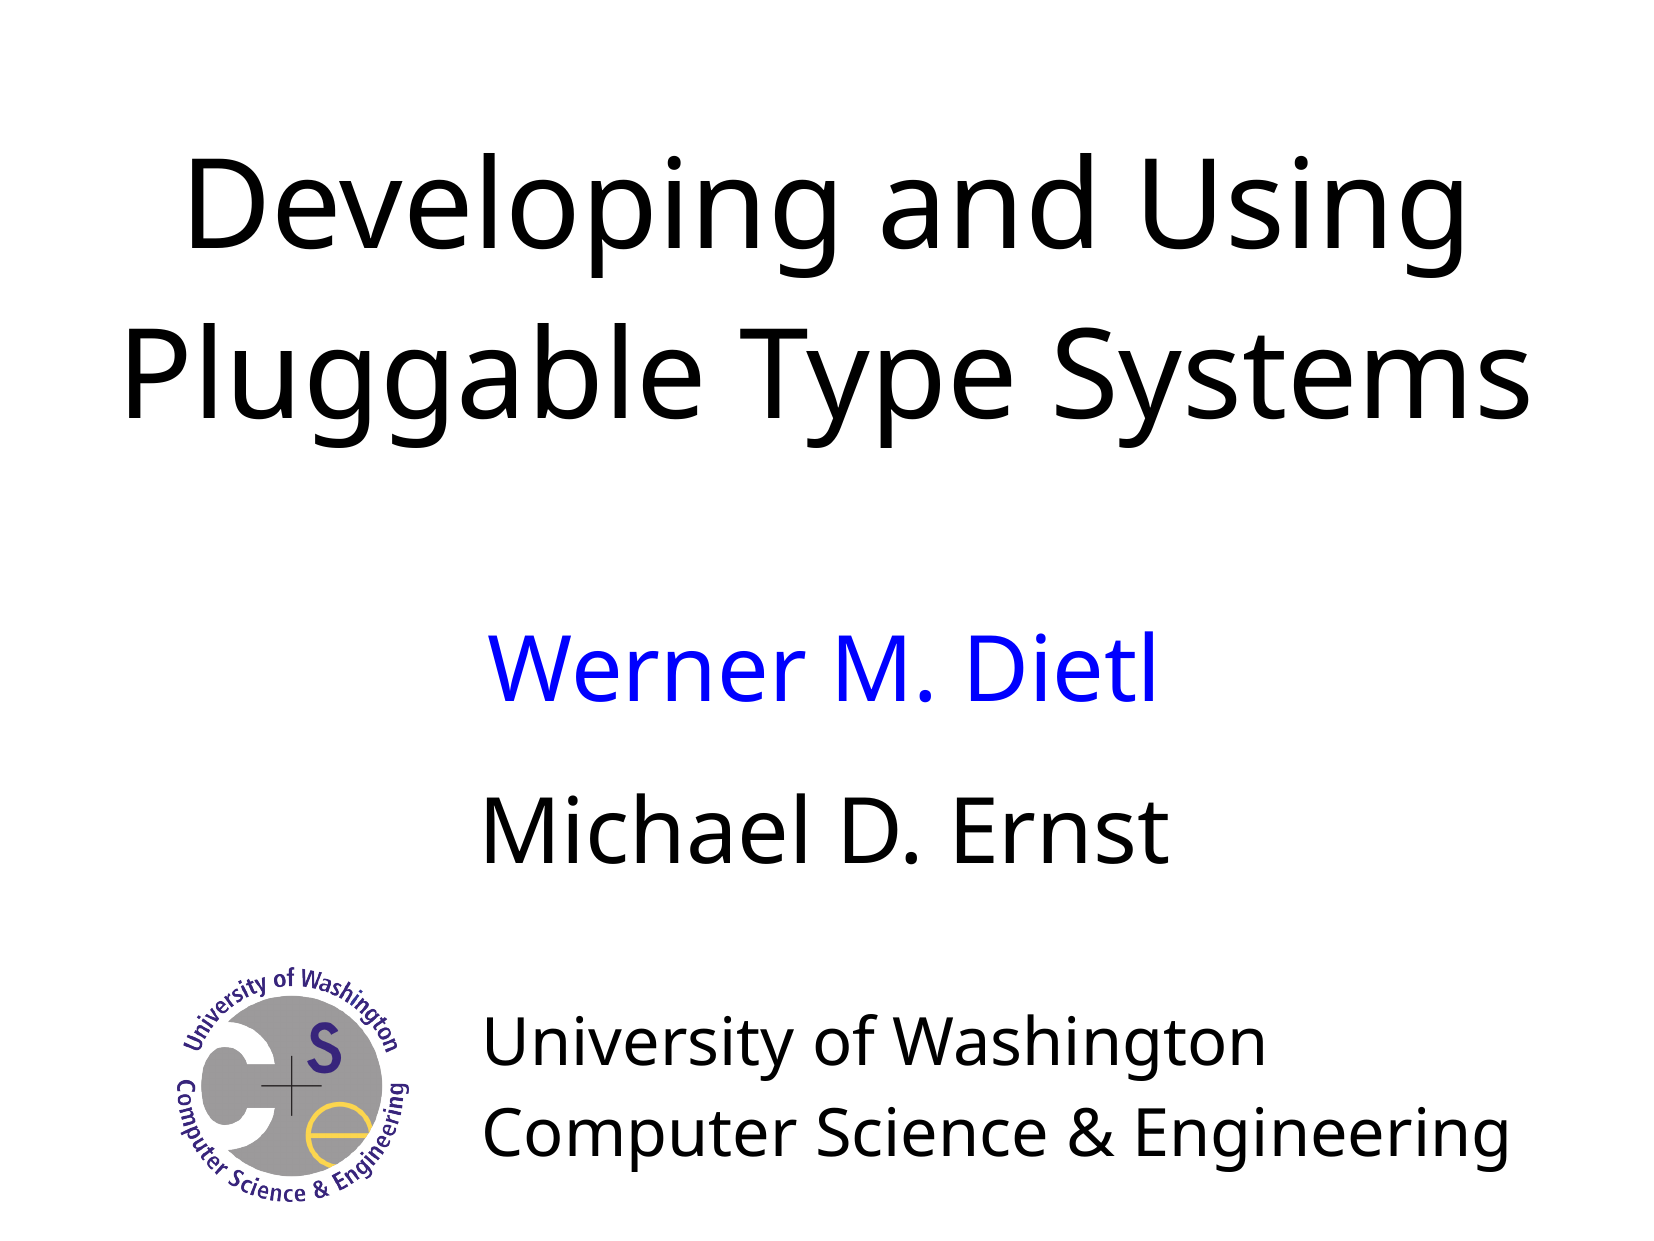

Developing and Using
Pluggable Type Systems
Werner M. Dietl
Michael D. Ernst
University of Washington
Computer Science & Engineering